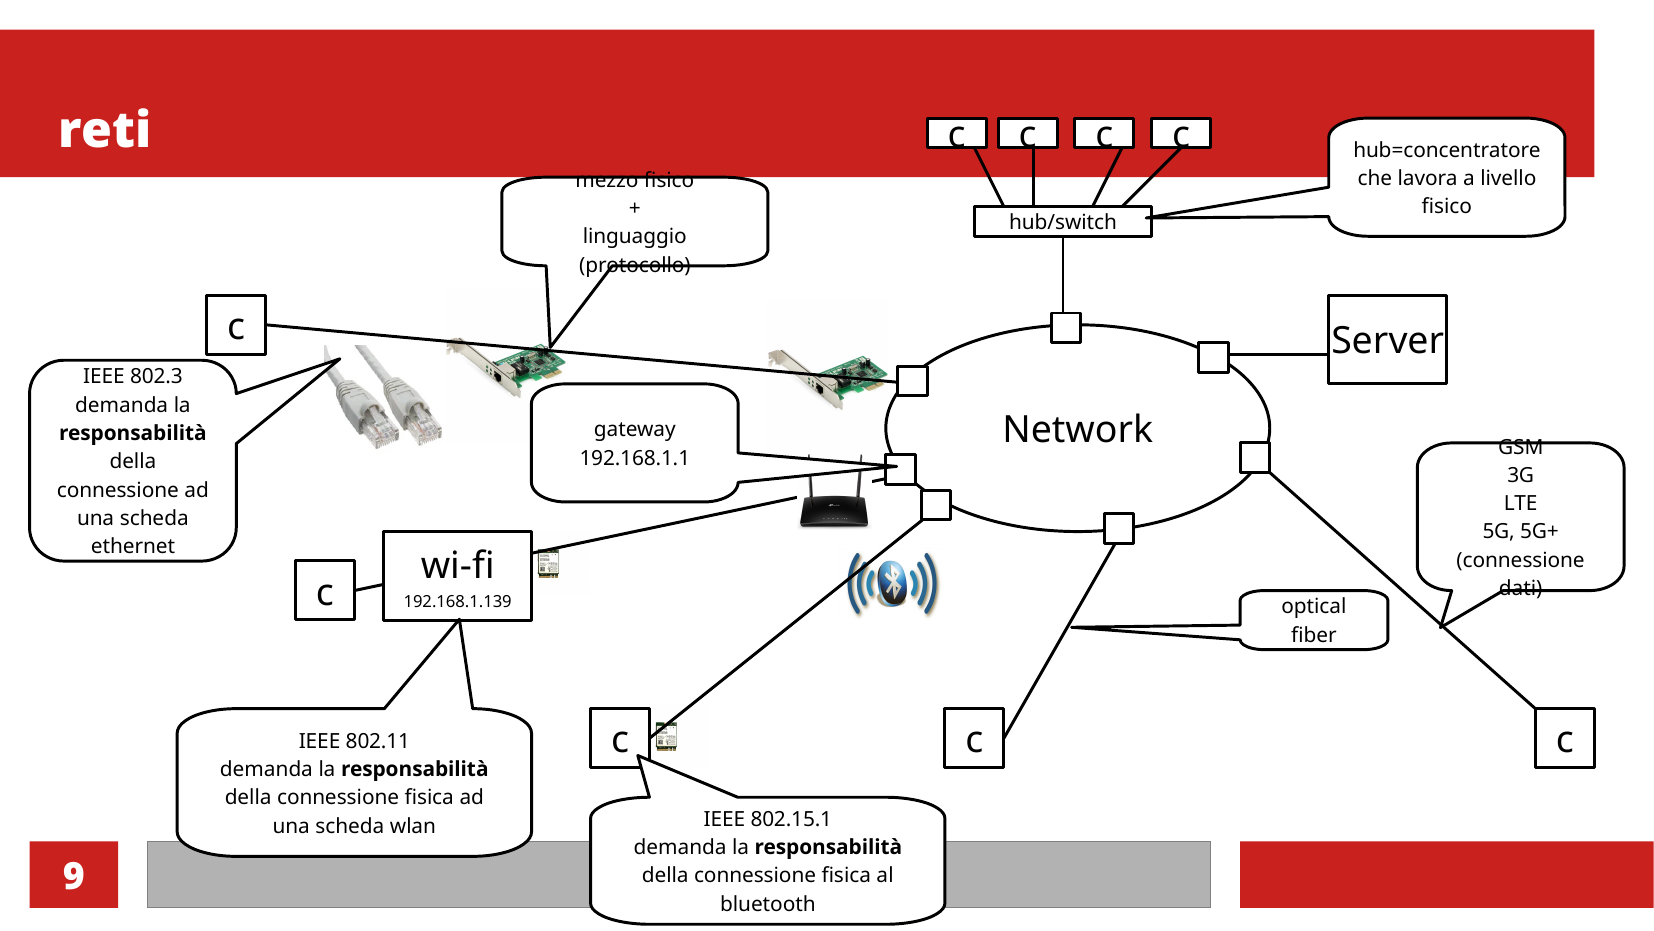

# reti
c
c
c
c
hub=concentratore che lavora a livello fisico
mezzo fisico
+
linguaggio (protocollo)
hub/switch
c
Server
Network
IEEE 802.3
demanda la responsabilità della connessione ad una scheda ethernet
gateway
192.168.1.1
GSM
3G
LTE
5G, 5G+
(connessione dati)
wi-fi
192.168.1.139
c
optical fiber
IEEE 802.11
demanda la responsabilità della connessione fisica ad una scheda wlan
c
c
c
IEEE 802.15.1
demanda la responsabilità della connessione fisica al bluetooth
9